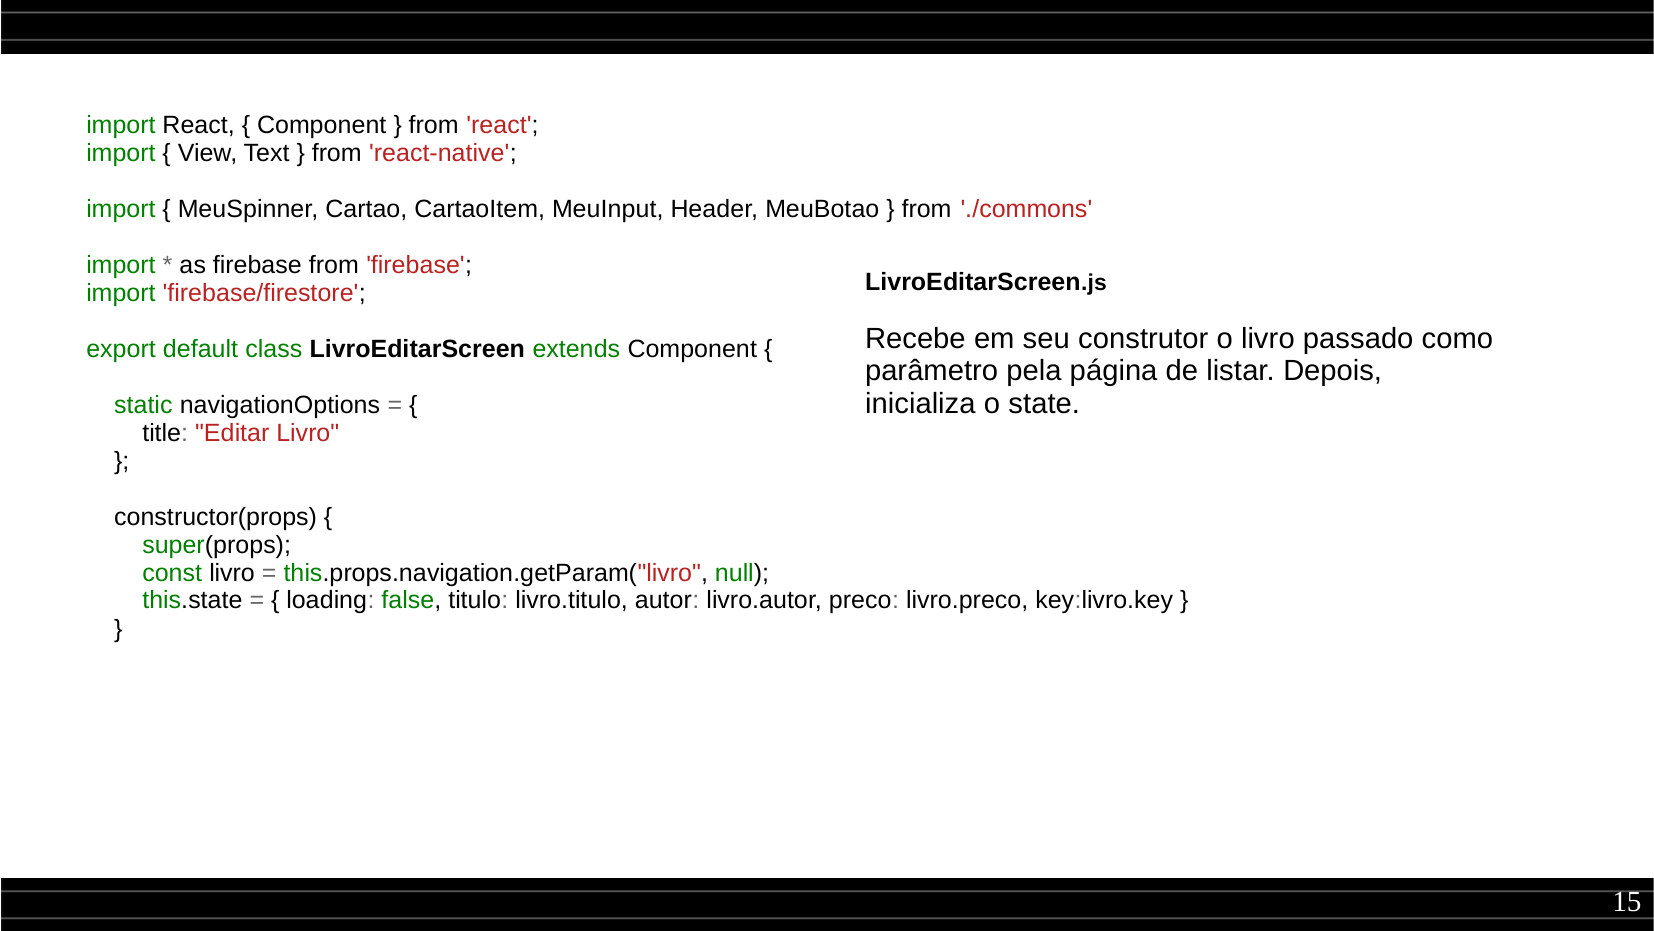

import React, { Component } from 'react';
import { View, Text } from 'react-native';
import { MeuSpinner, Cartao, CartaoItem, MeuInput, Header, MeuBotao } from './commons'
import * as firebase from 'firebase';
import 'firebase/firestore';
export default class LivroEditarScreen extends Component {
 static navigationOptions = {
 title: "Editar Livro"
 };
 constructor(props) {
 super(props);
 const livro = this.props.navigation.getParam("livro", null);
 this.state = { loading: false, titulo: livro.titulo, autor: livro.autor, preco: livro.preco, key:livro.key }
 }
LivroEditarScreen.js
Recebe em seu construtor o livro passado como parâmetro pela página de listar. Depois, inicializa o state.